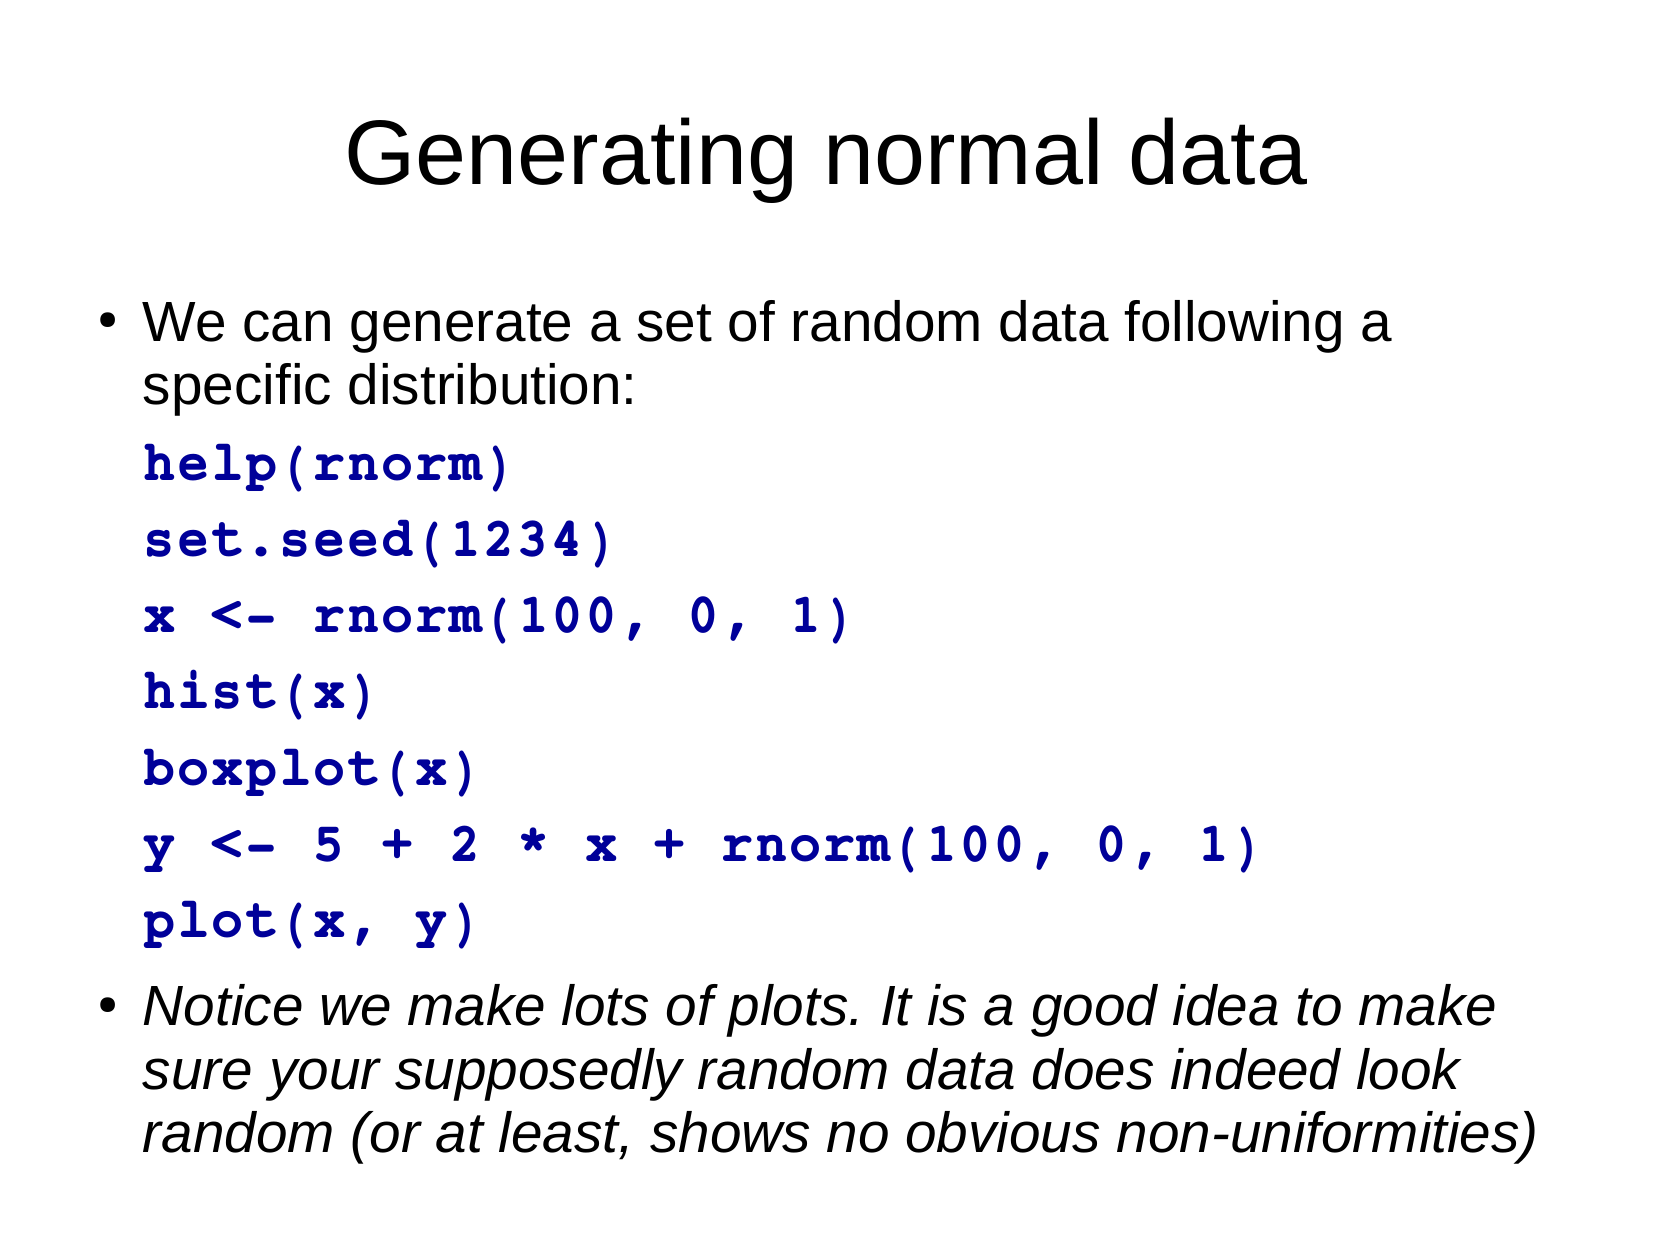

# Generating normal data
We can generate a set of random data following a specific distribution:
help(rnorm)
set.seed(1234)
x <- rnorm(100, 0, 1)
hist(x)
boxplot(x)
y <- 5 + 2 * x + rnorm(100, 0, 1)
plot(x, y)
Notice we make lots of plots. It is a good idea to make sure your supposedly random data does indeed look random (or at least, shows no obvious non-uniformities)